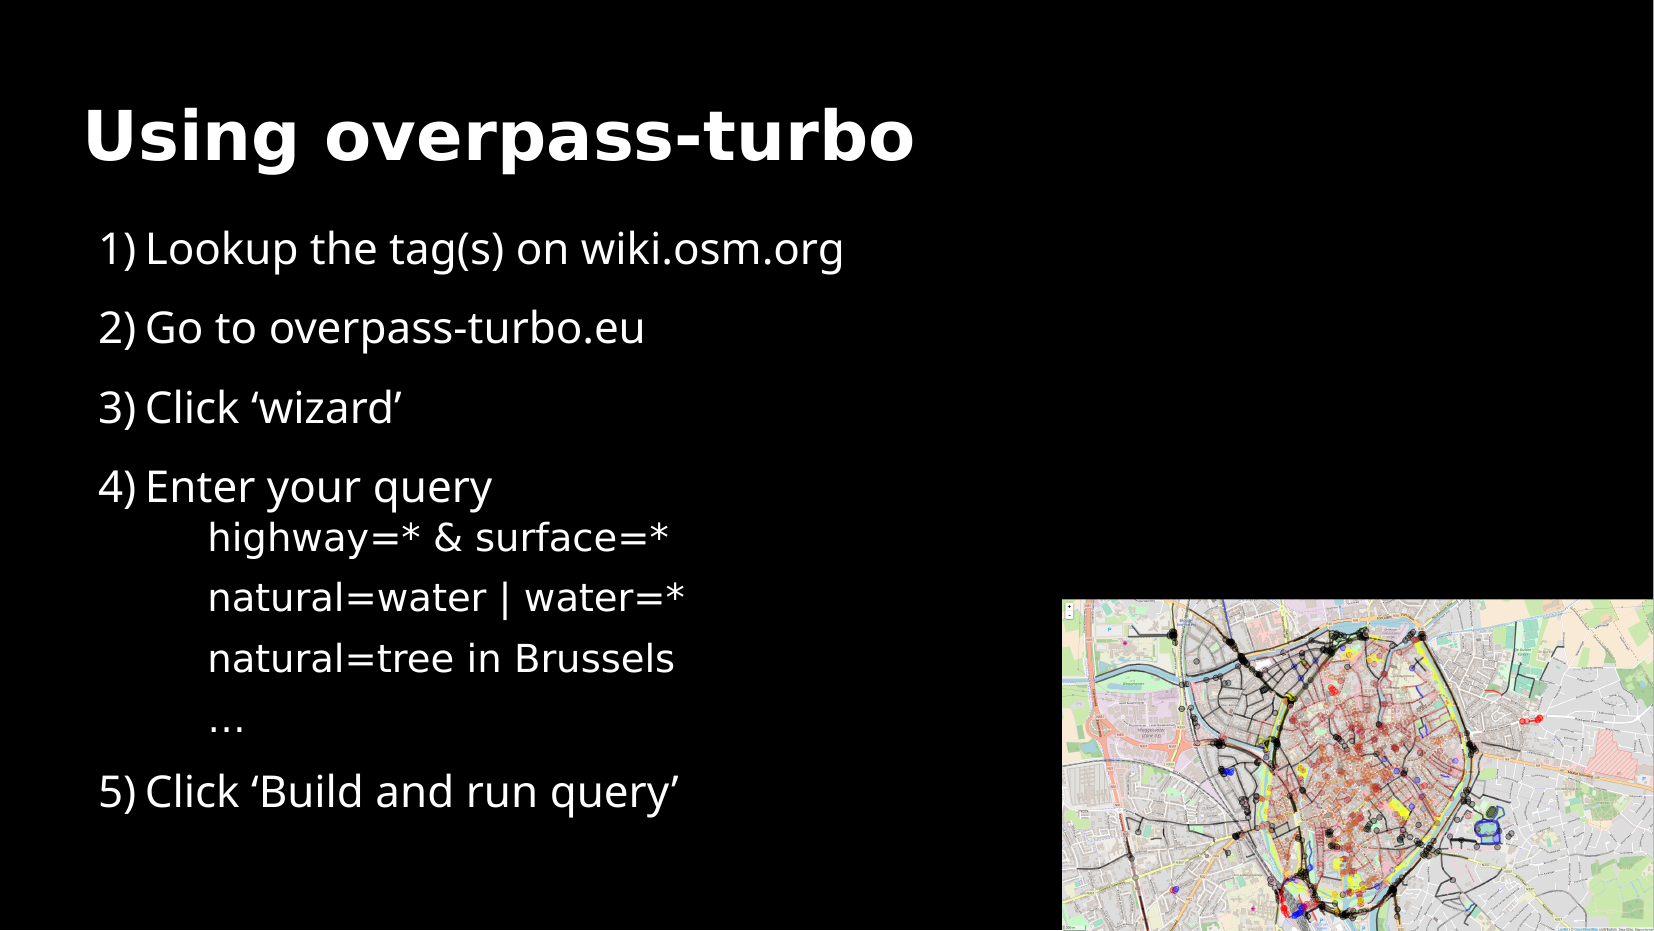

# Using overpass-turbo
Lookup the tag(s) on wiki.osm.org
Go to overpass-turbo.eu
Click ‘wizard’
Enter your query
highway=* & surface=*
natural=water | water=*
natural=tree in Brussels
…
Click ‘Build and run query’